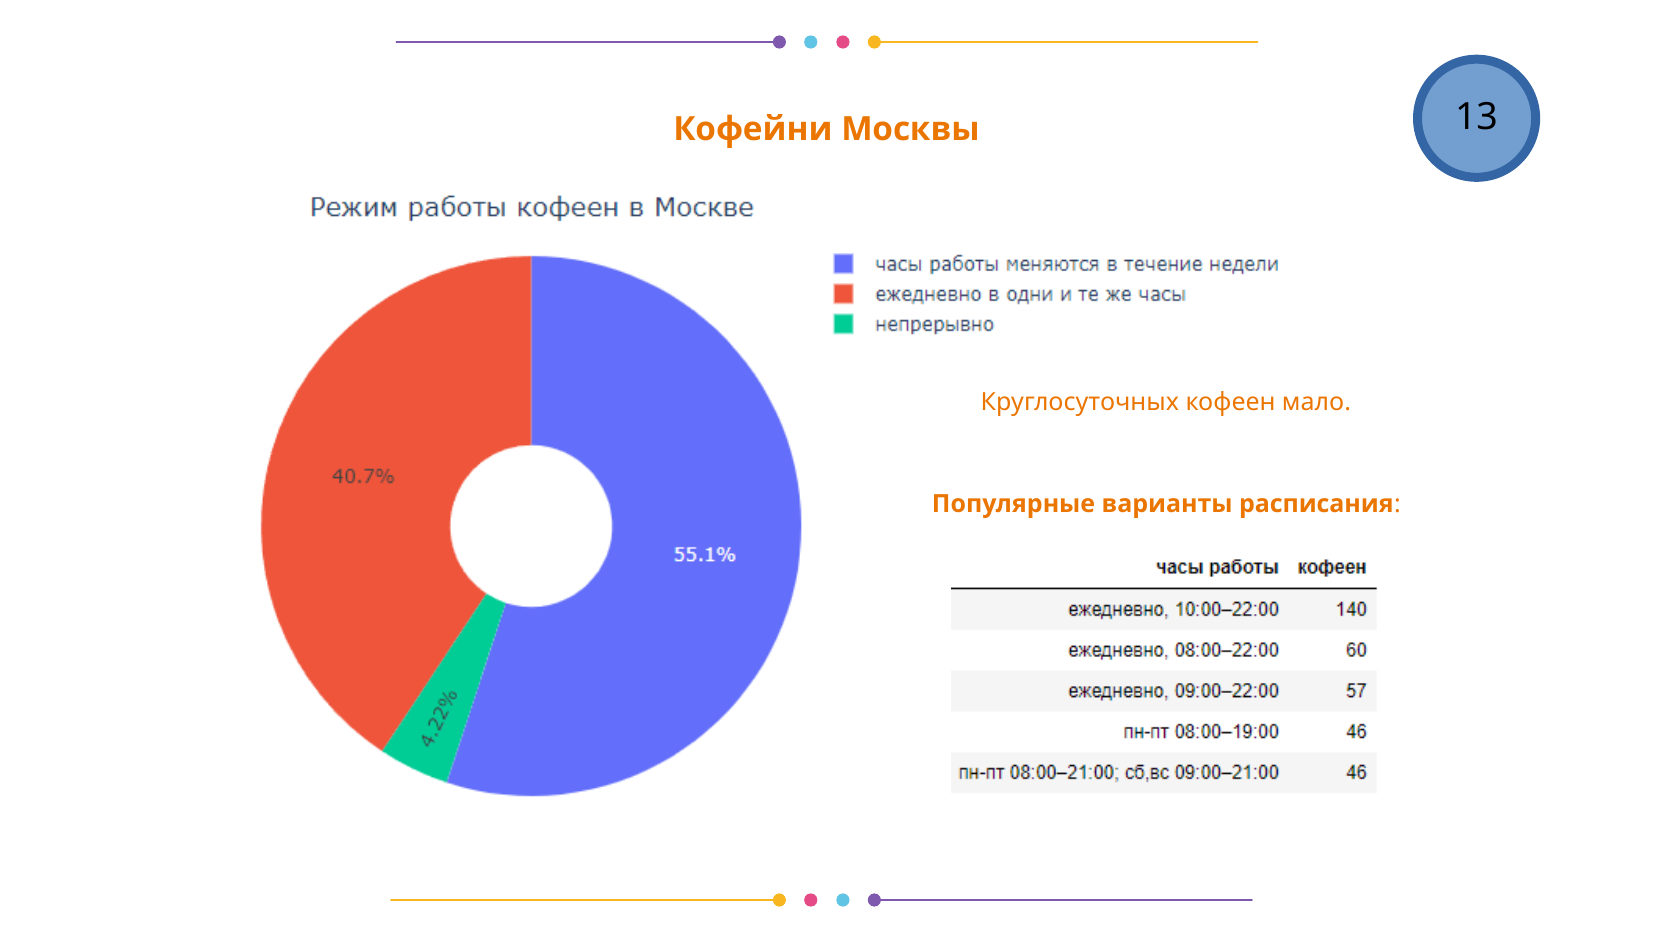

Кофейни Москвы
# Круглосуточных кофеен мало. Популярные варианты расписания: